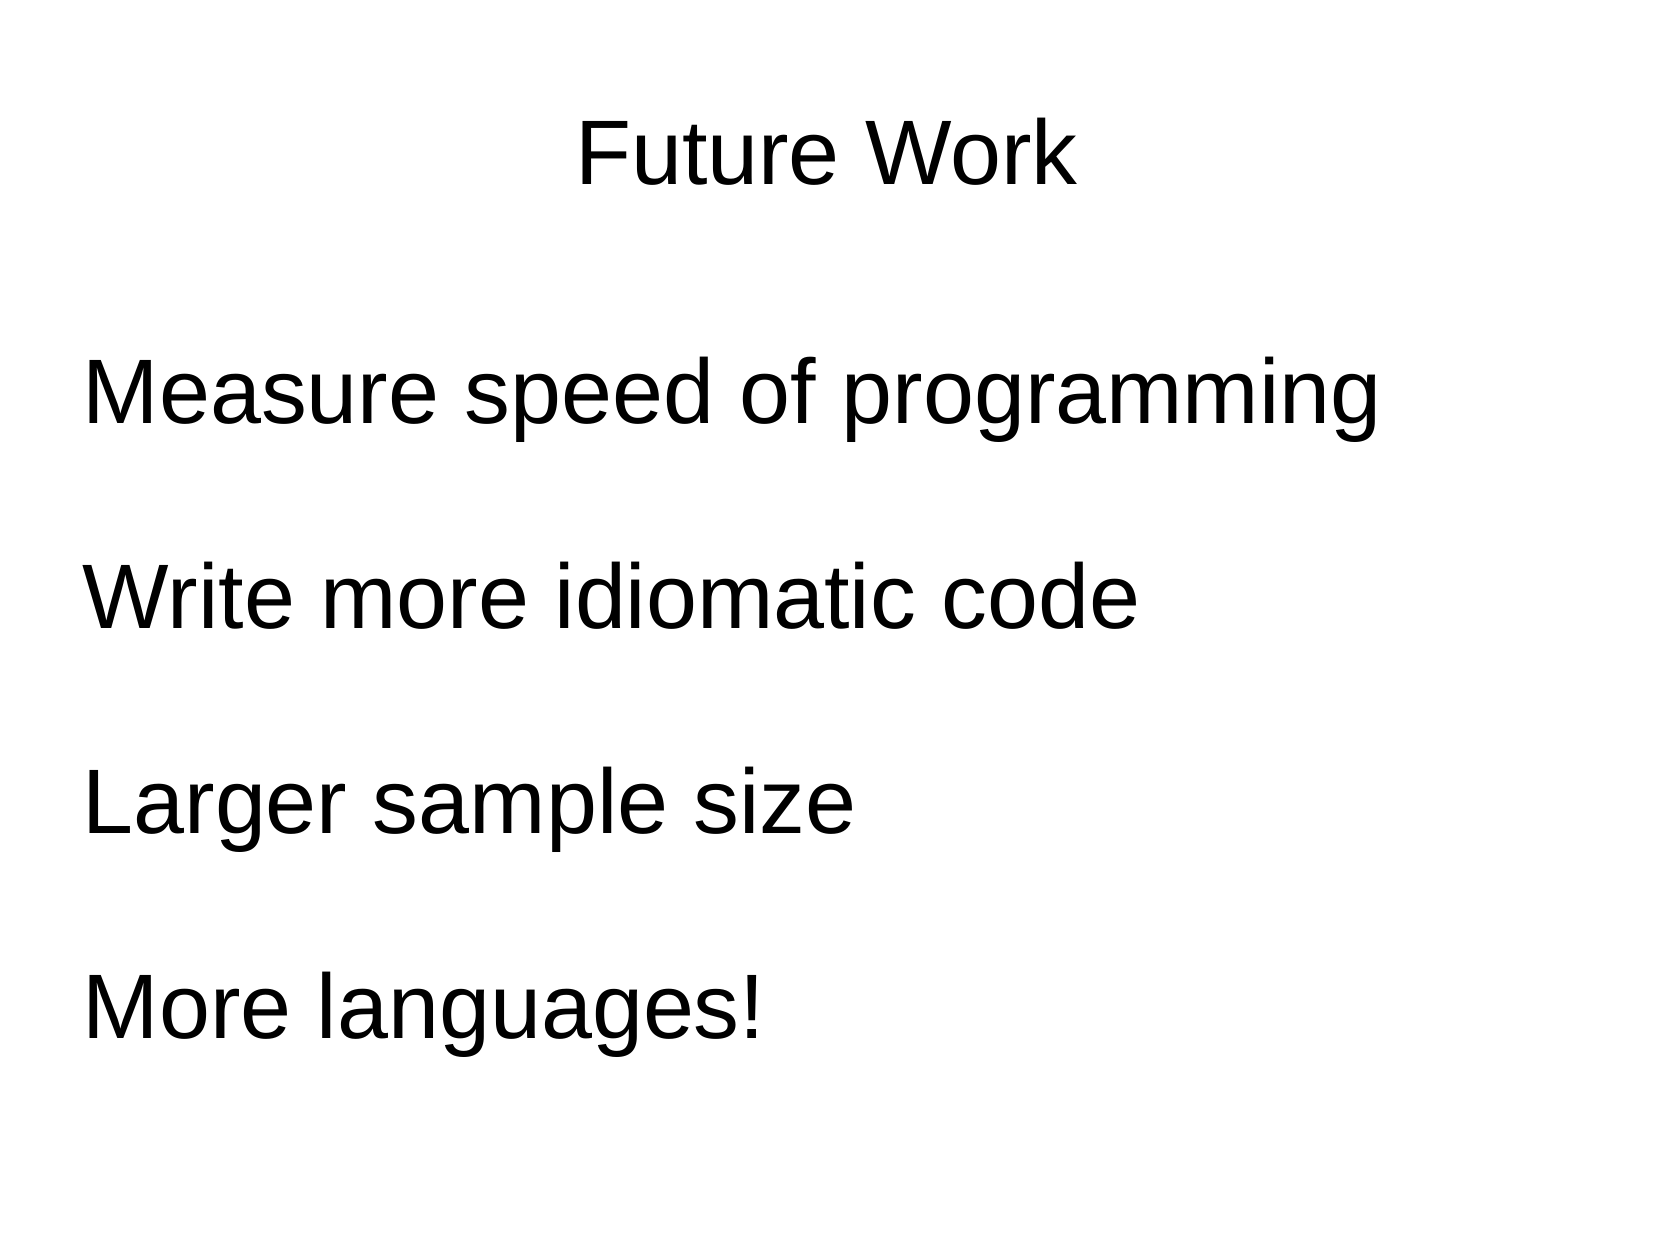

# Future Work
Measure speed of programming
Write more idiomatic code
Larger sample size
More languages!